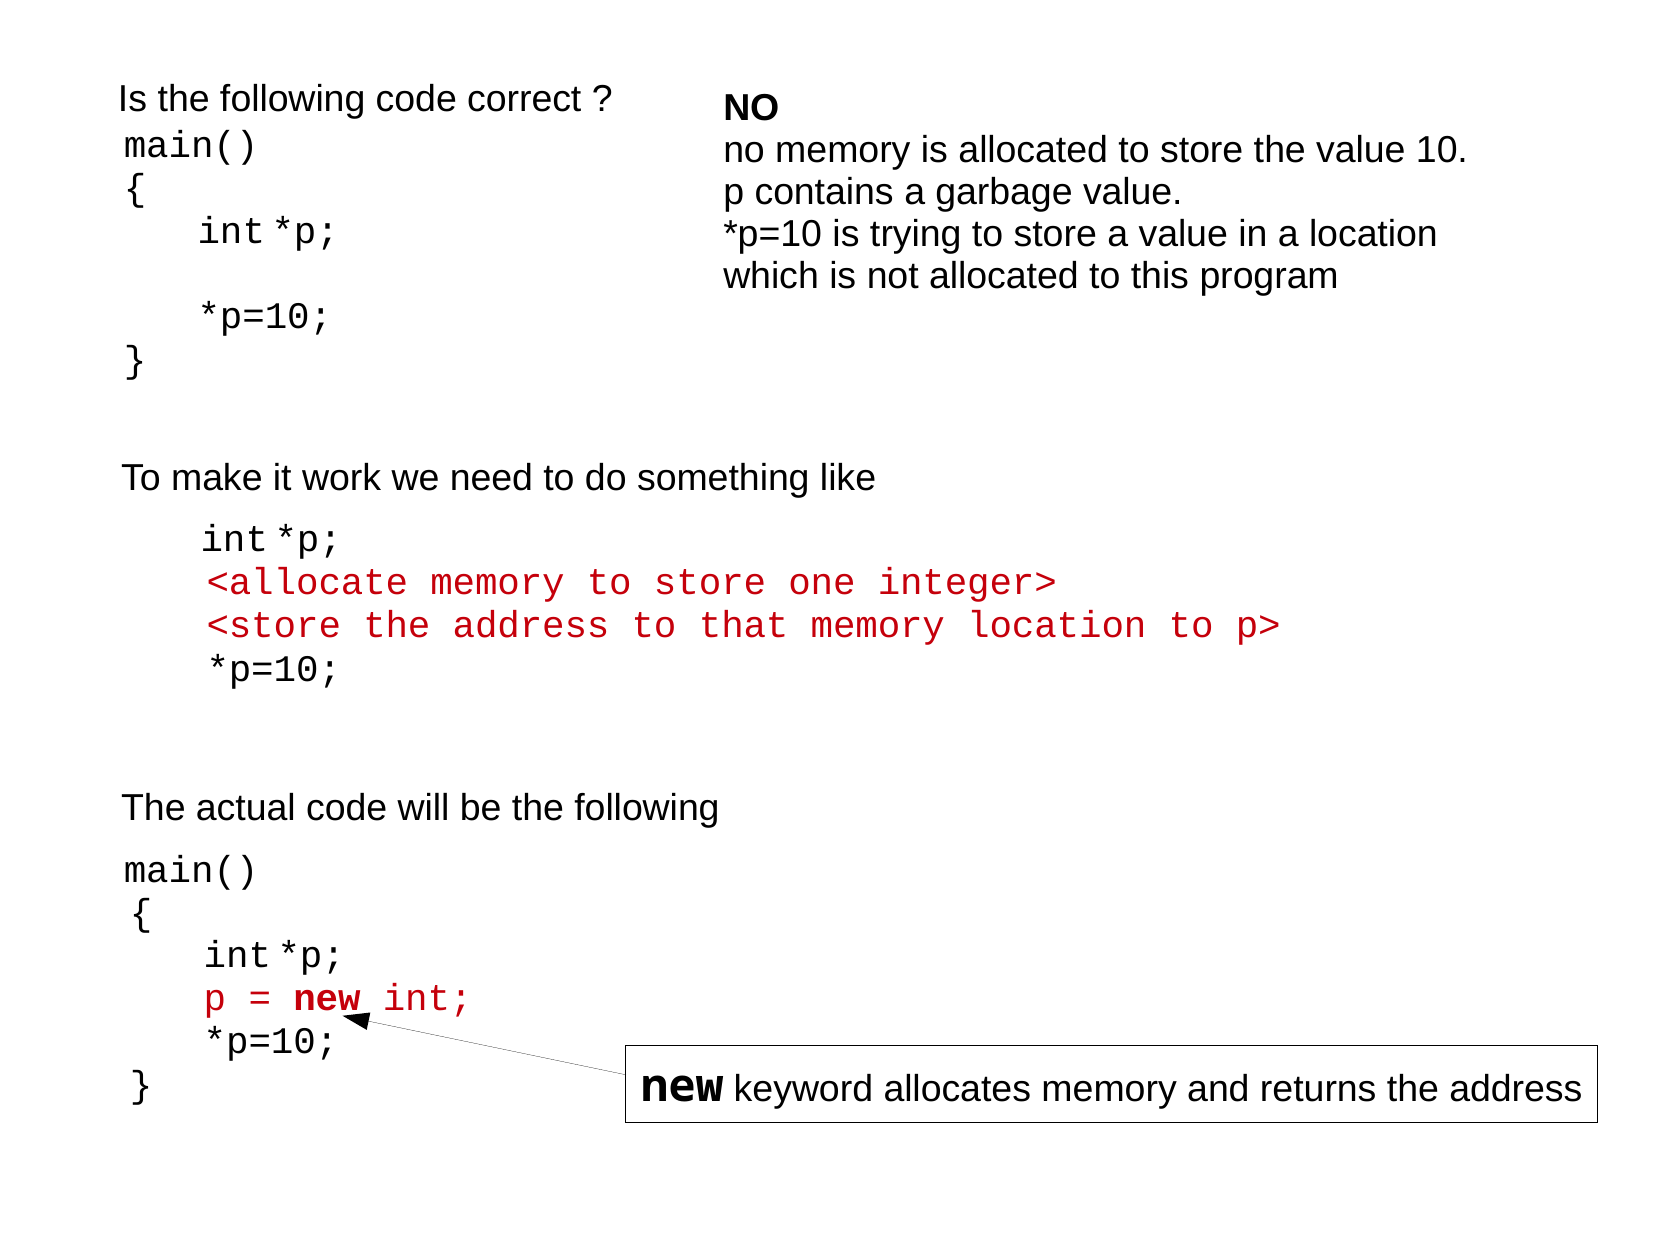

Is the following code correct ?
main()
{
	int	*p;
	*p=10;
}
NO
no memory is allocated to store the value 10.
p contains a garbage value.
*p=10 is trying to store a value in a location which is not allocated to this program
To make it work we need to do something like
int	*p;
<allocate memory to store one integer>
<store the address to that memory location to p>
*p=10;
The actual code will be the following
main()
{
	int	*p;
	p = new int;
	*p=10;
}
new keyword allocates memory and returns the address